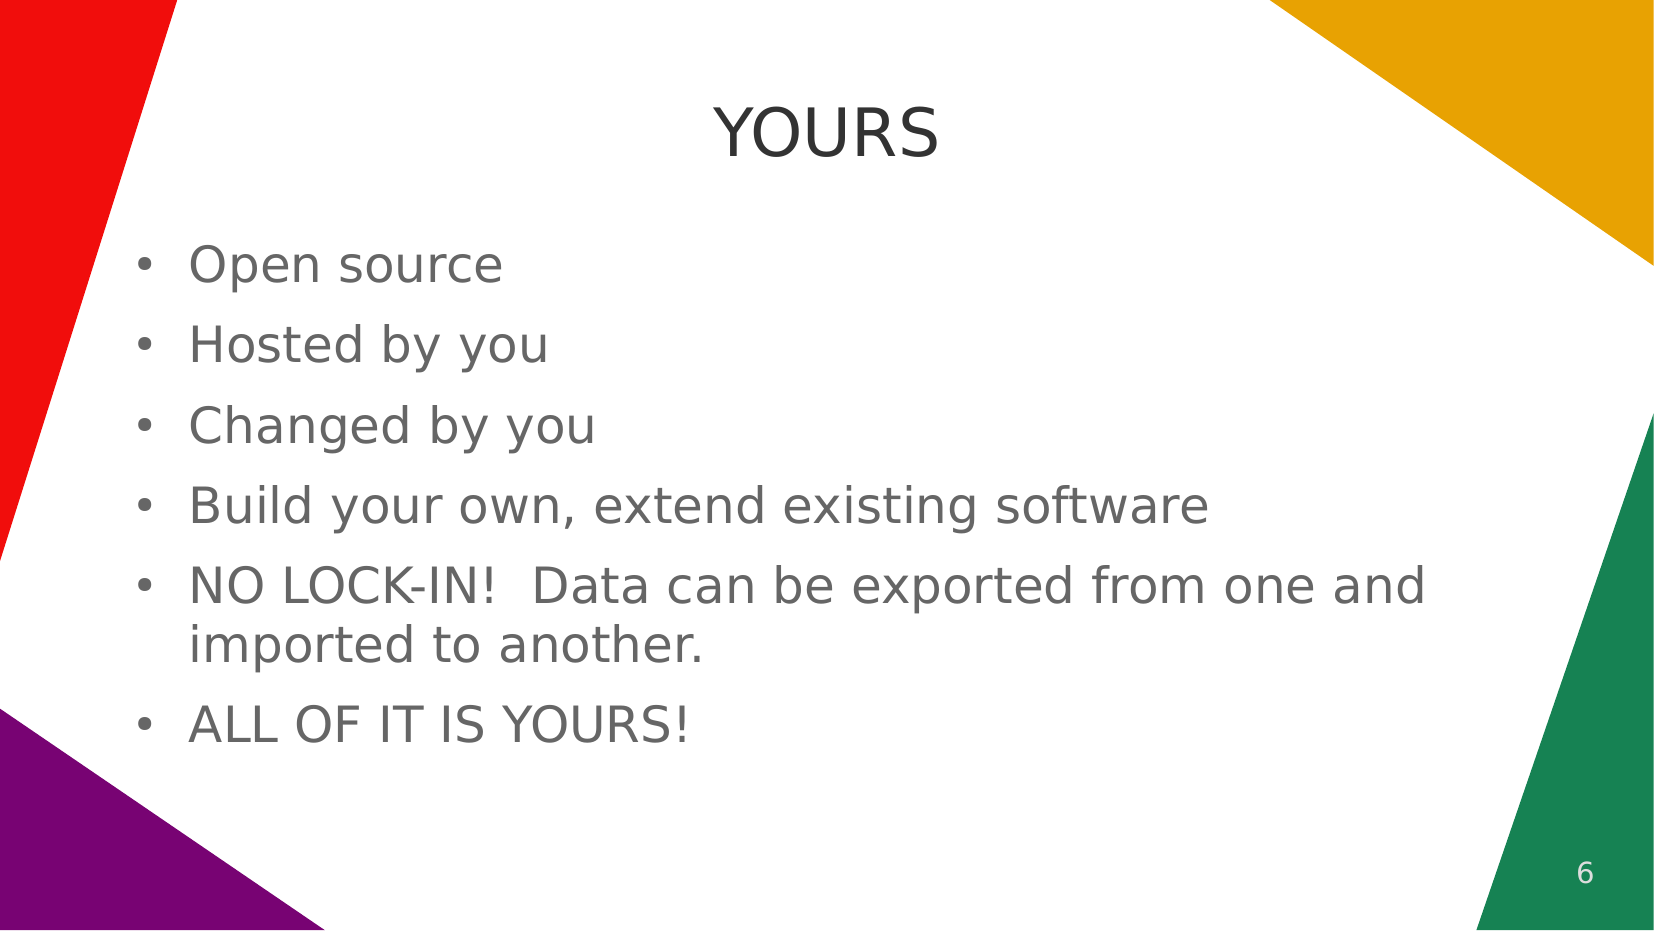

# YOURS
Open source
Hosted by you
Changed by you
Build your own, extend existing software
NO LOCK-IN! Data can be exported from one and imported to another.
ALL OF IT IS YOURS!
6